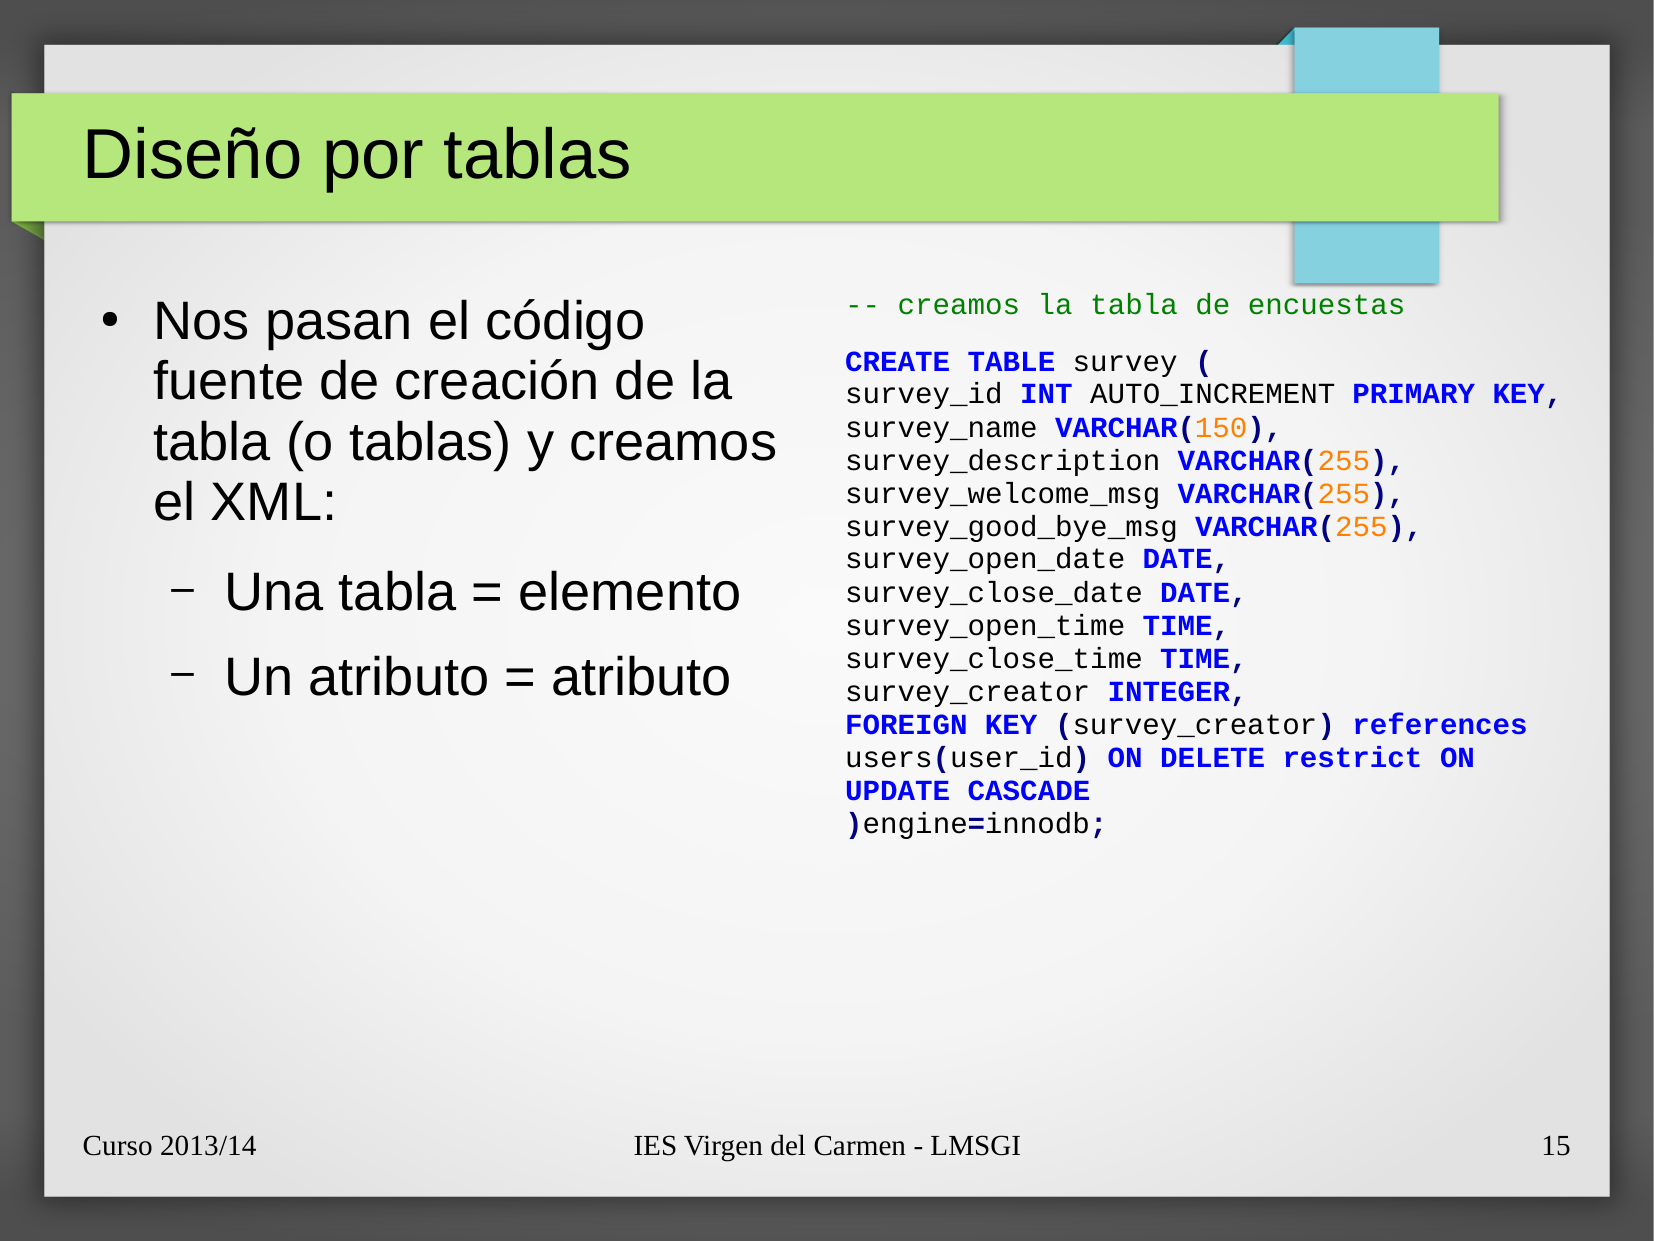

# Diseño por tablas
Nos pasan el código fuente de creación de la tabla (o tablas) y creamos el XML:
Una tabla = elemento
Un atributo = atributo
-- creamos la tabla de encuestas
CREATE TABLE survey (
survey_id INT AUTO_INCREMENT PRIMARY KEY,
survey_name VARCHAR(150),
survey_description VARCHAR(255),
survey_welcome_msg VARCHAR(255),
survey_good_bye_msg VARCHAR(255),
survey_open_date DATE,
survey_close_date DATE,
survey_open_time TIME,
survey_close_time TIME,
survey_creator INTEGER,
FOREIGN KEY (survey_creator) references users(user_id) ON DELETE restrict ON UPDATE CASCADE
)engine=innodb;
Curso 2013/14
IES Virgen del Carmen - LMSGI
15